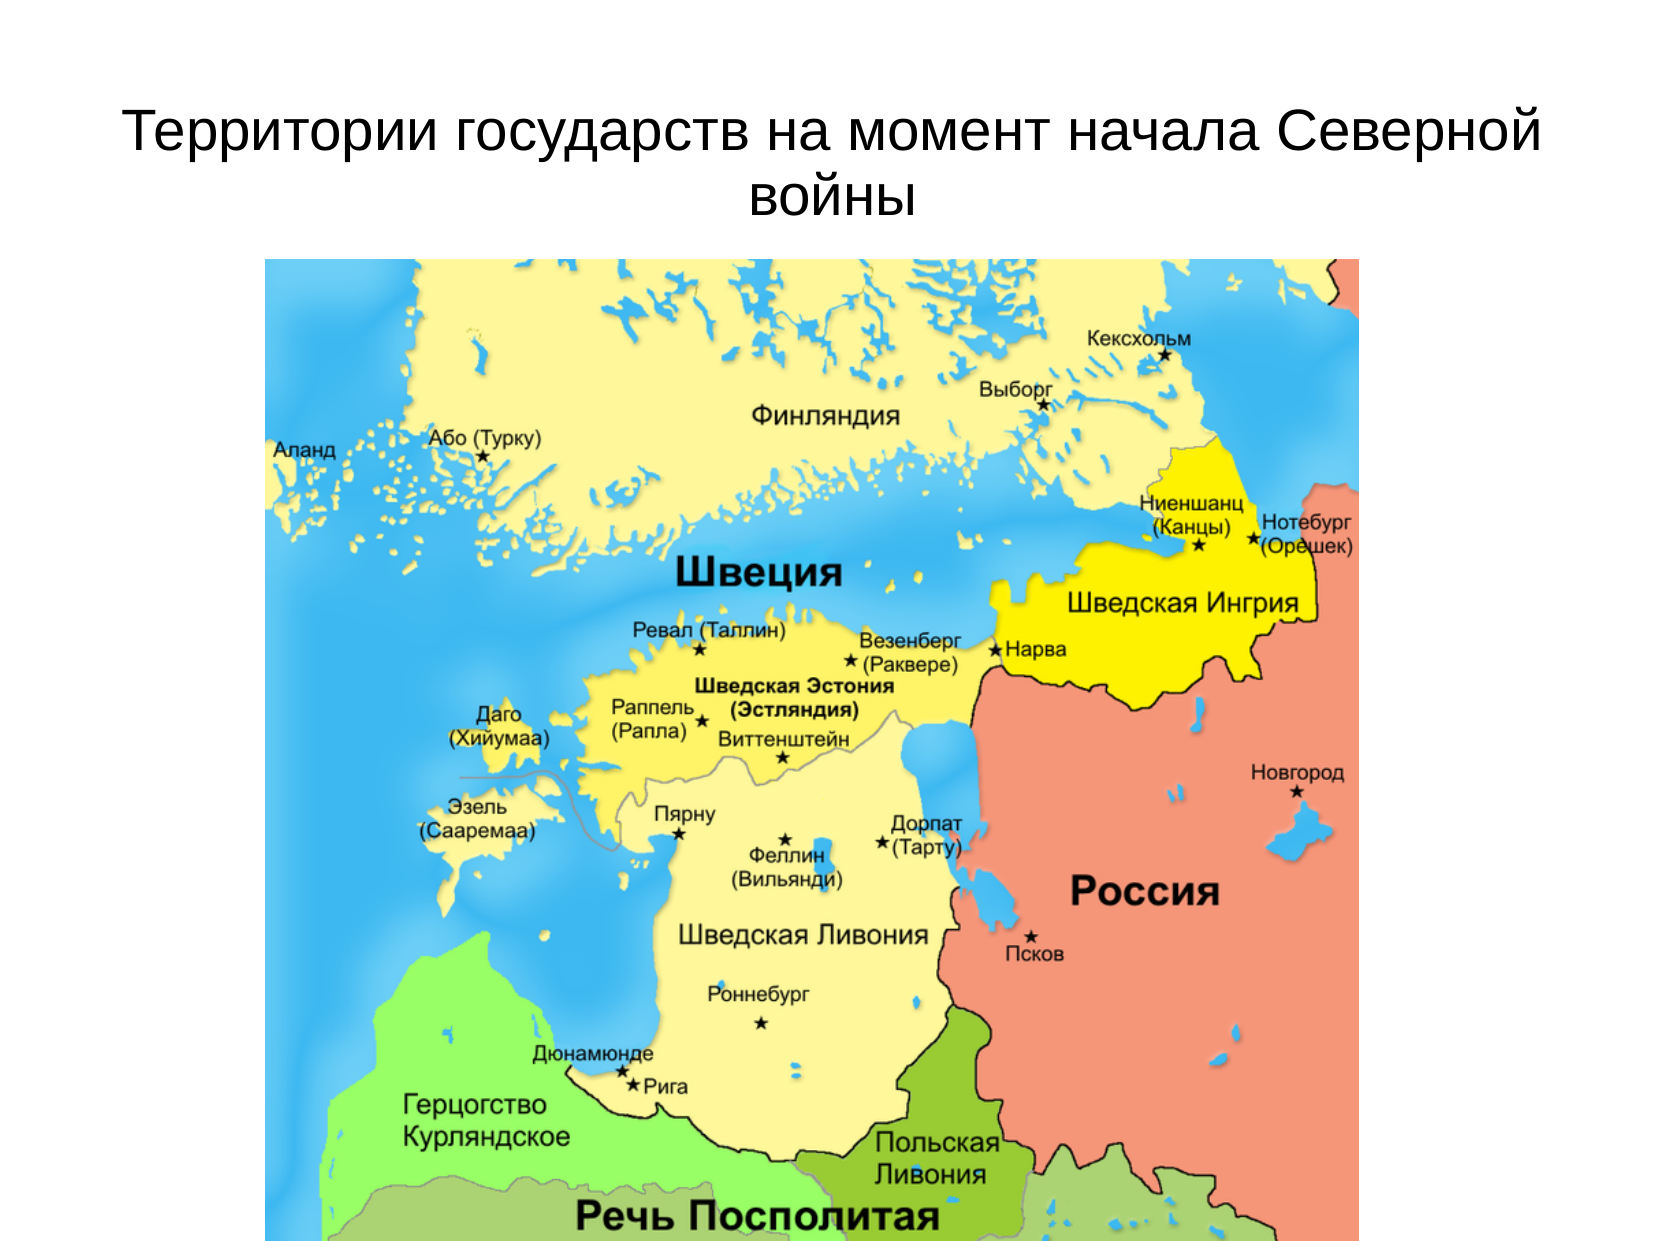

# Территории государств на момент начала Северной войны